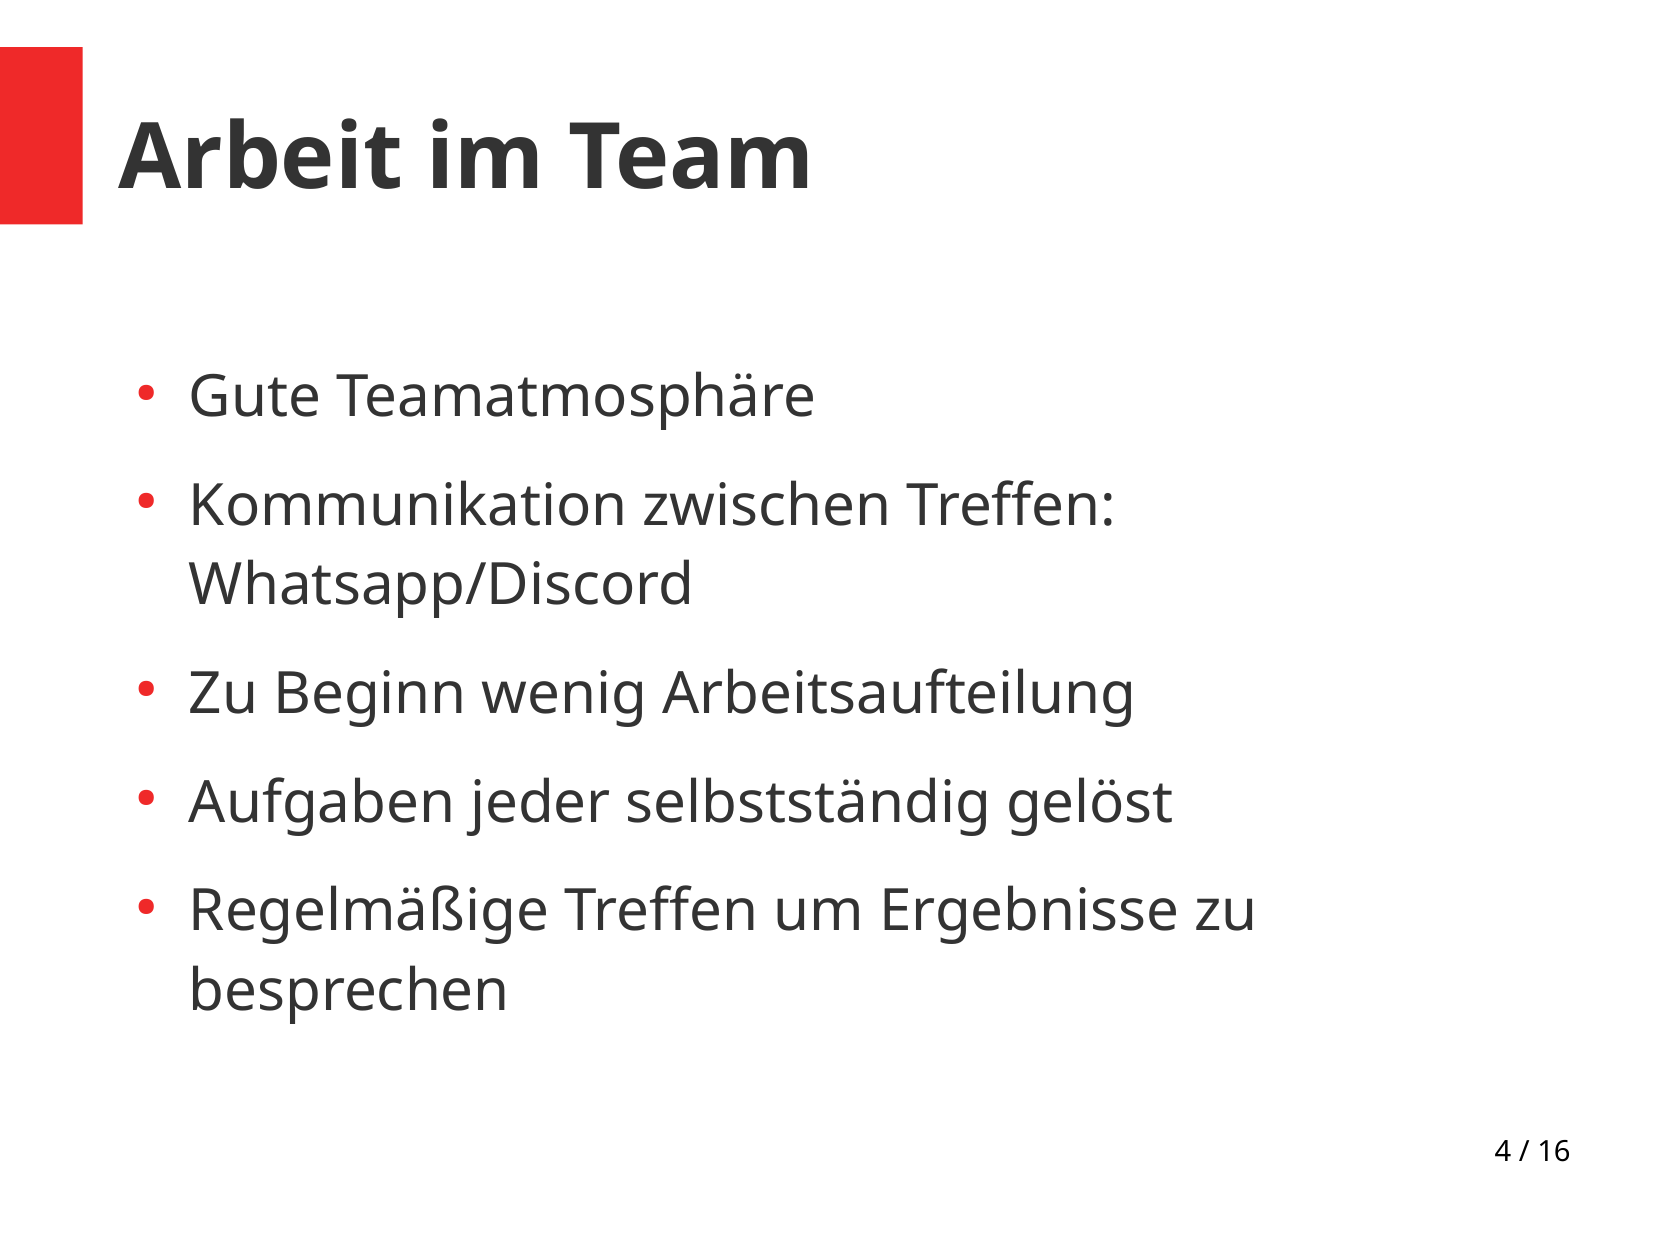

# Arbeit im Team
Gute Teamatmosphäre
Kommunikation zwischen Treffen: Whatsapp/Discord
Zu Beginn wenig Arbeitsaufteilung
Aufgaben jeder selbstständig gelöst
Regelmäßige Treffen um Ergebnisse zu besprechen
4